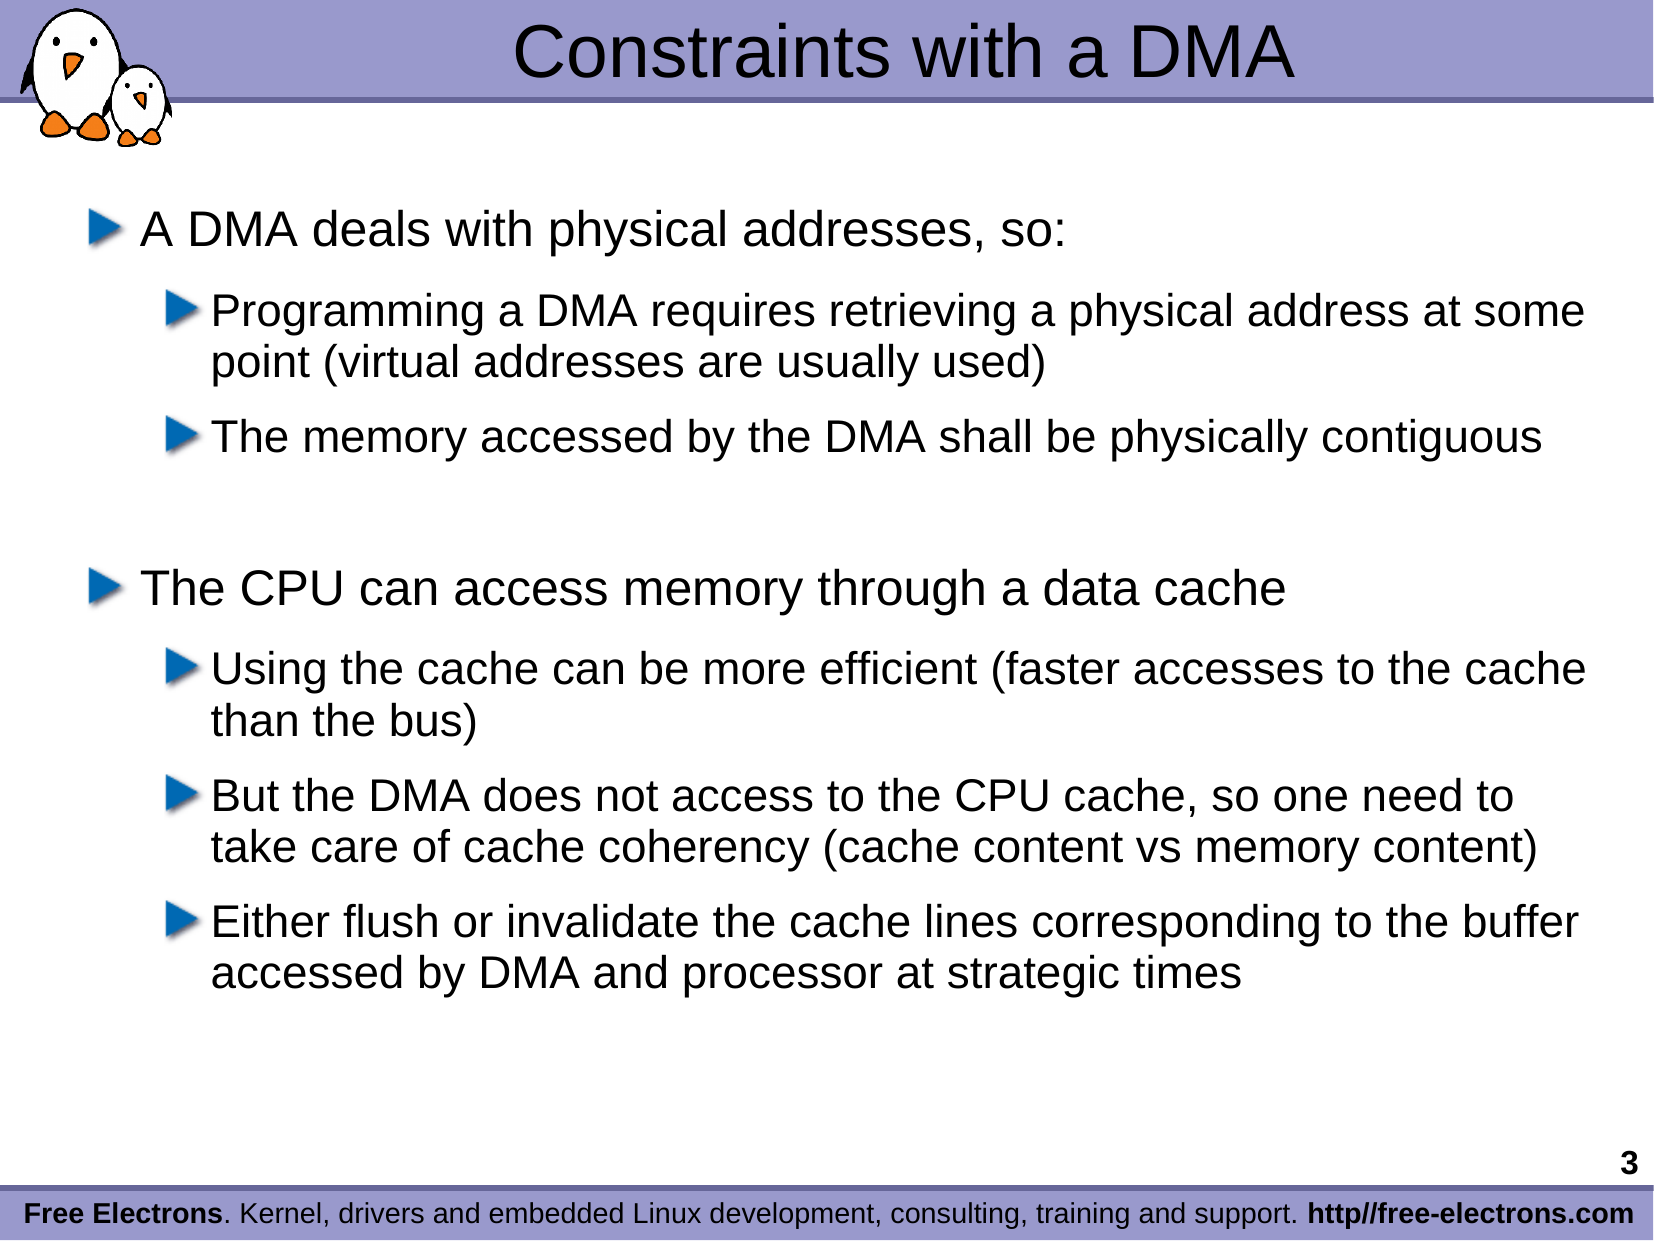

# Constraints with a DMA
A DMA deals with physical addresses, so:
Programming a DMA requires retrieving a physical address at some point (virtual addresses are usually used)
The memory accessed by the DMA shall be physically contiguous
The CPU can access memory through a data cache
Using the cache can be more efficient (faster accesses to the cache than the bus)
But the DMA does not access to the CPU cache, so one need to take care of cache coherency (cache content vs memory content)
Either flush or invalidate the cache lines corresponding to the buffer accessed by DMA and processor at strategic times